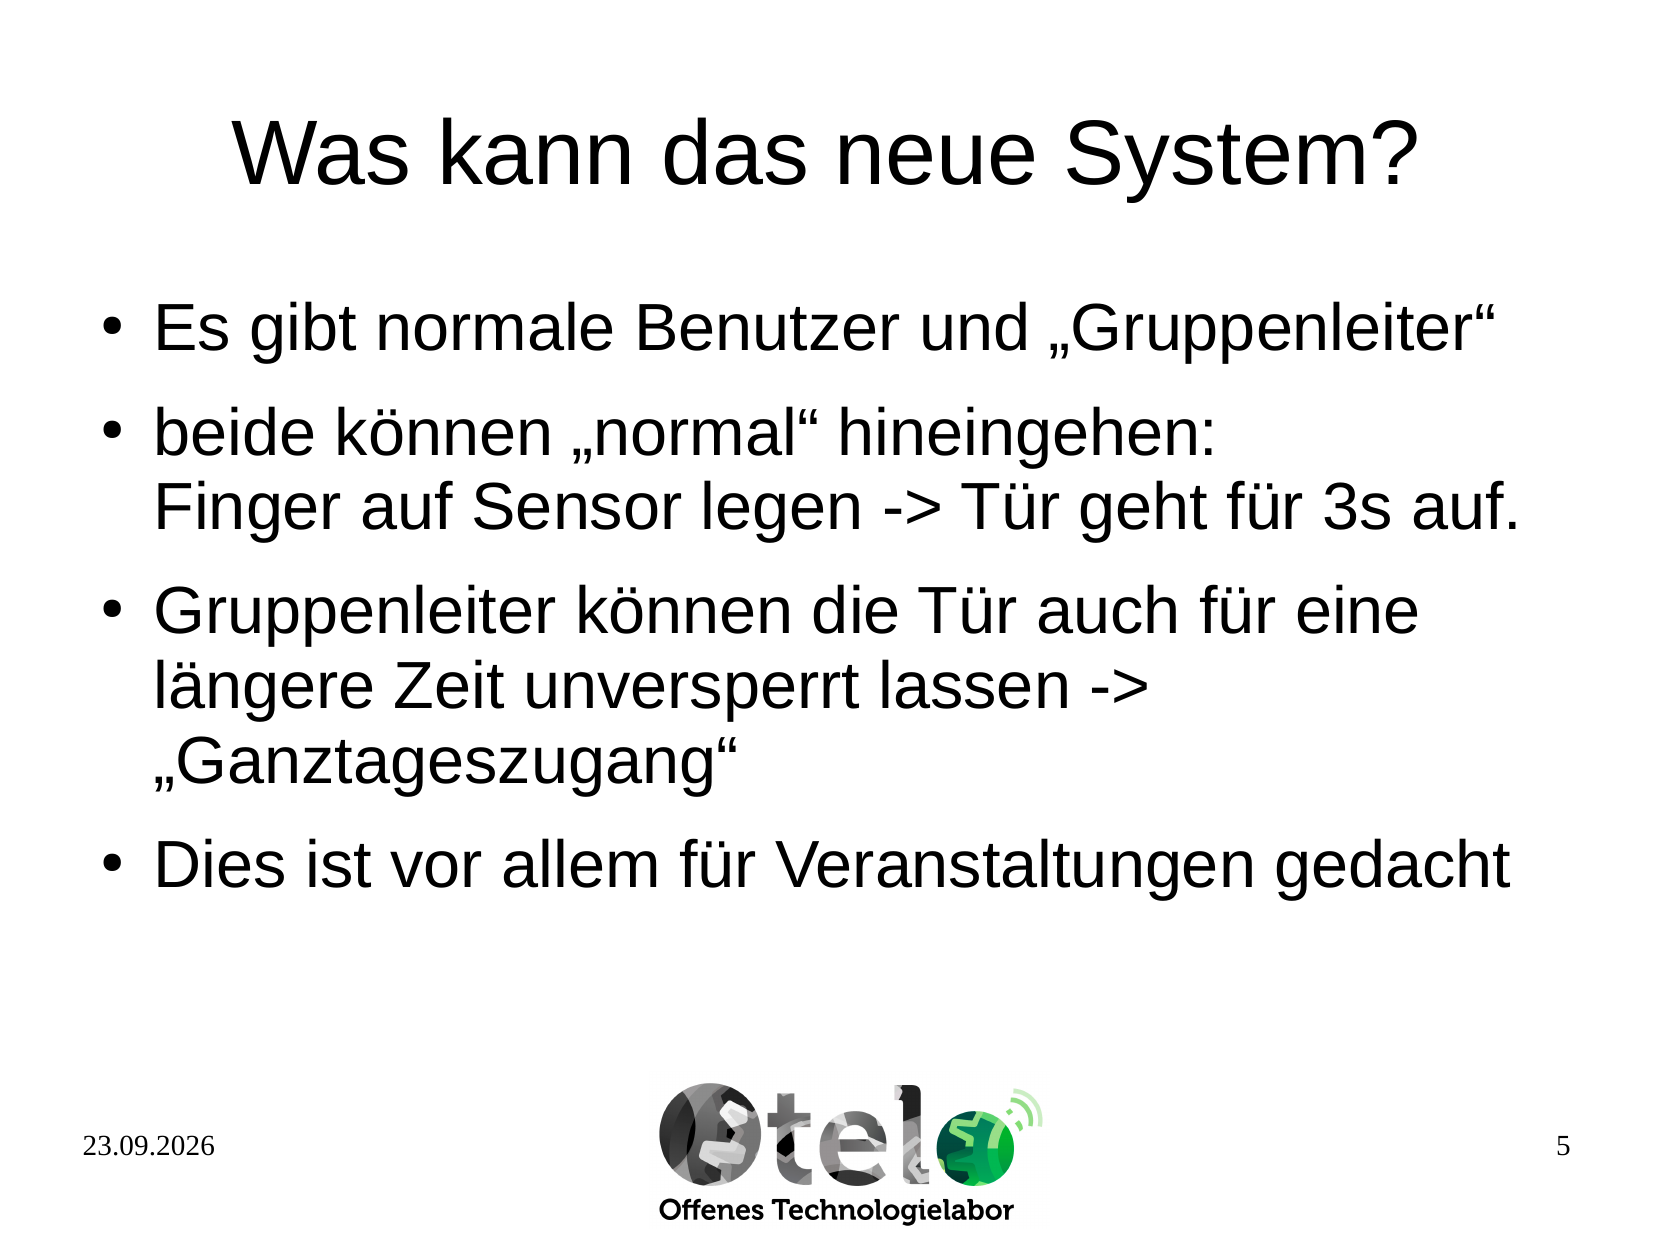

# Was kann das neue System?
Es gibt normale Benutzer und „Gruppenleiter“
beide können „normal“ hineingehen:
Finger auf Sensor legen -> Tür geht für 3s auf.
Gruppenleiter können die Tür auch für eine längere Zeit unversperrt lassen -> „Ganztageszugang“
Dies ist vor allem für Veranstaltungen gedacht
5